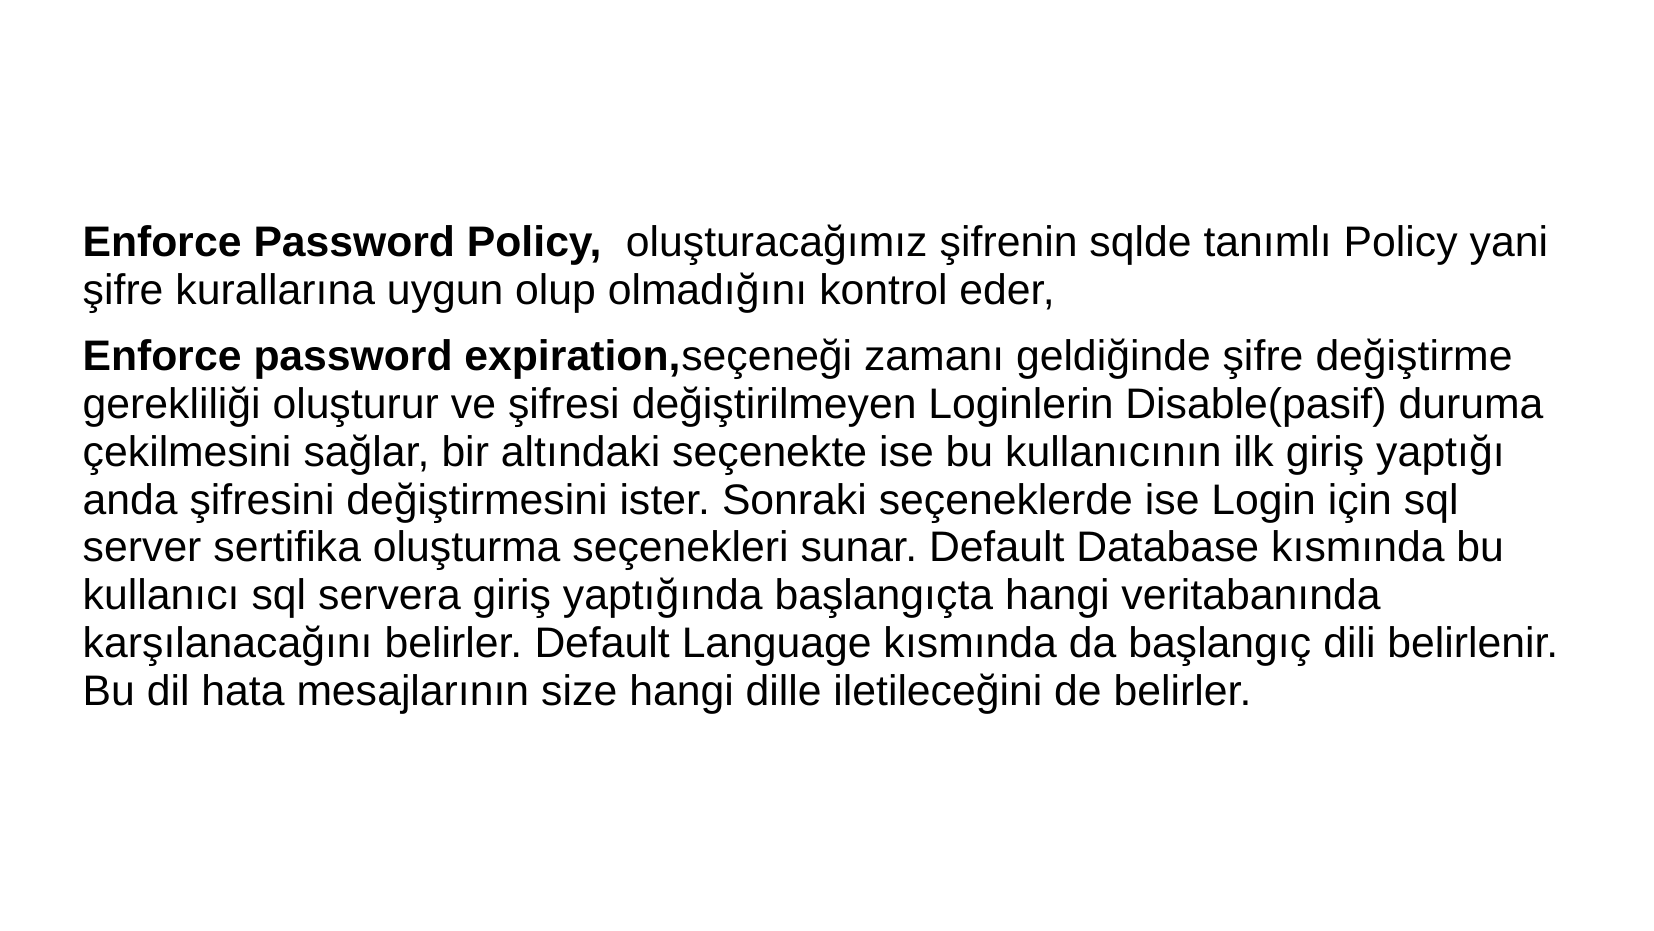

#
Enforce Password Policy, oluşturacağımız şifrenin sqlde tanımlı Policy yani şifre kurallarına uygun olup olmadığını kontrol eder,
Enforce password expiration,seçeneği zamanı geldiğinde şifre değiştirme gerekliliği oluşturur ve şifresi değiştirilmeyen Loginlerin Disable(pasif) duruma çekilmesini sağlar, bir altındaki seçenekte ise bu kullanıcının ilk giriş yaptığı anda şifresini değiştirmesini ister. Sonraki seçeneklerde ise Login için sql server sertifika oluşturma seçenekleri sunar. Default Database kısmında bu kullanıcı sql servera giriş yaptığında başlangıçta hangi veritabanında karşılanacağını belirler. Default Language kısmında da başlangıç dili belirlenir. Bu dil hata mesajlarının size hangi dille iletileceğini de belirler.